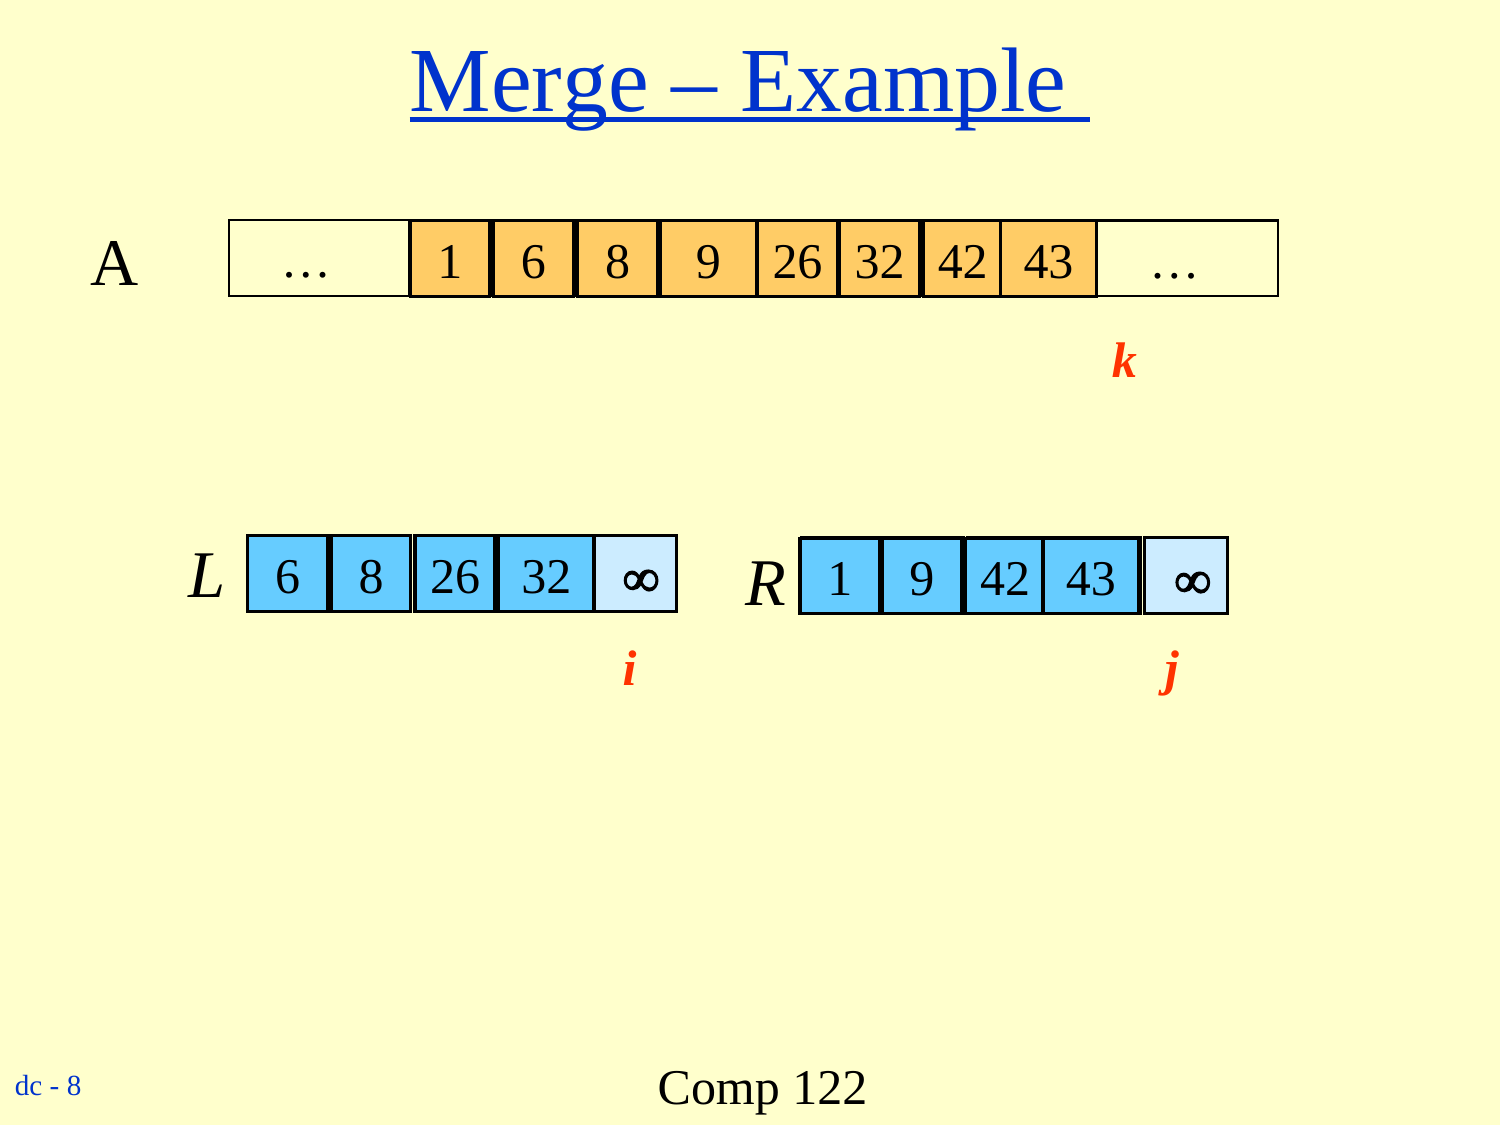

# Merge – Example
A
 …
 6
 8
26
32
 1
 9
42
43
 …
 1
 6
 8
 9
26
32
42
43
 k
 k
 k
 k
 k
 k
k
 k
 k
L
R
 6
 8
26
32
 
 6
 8
26
32
 1
 9
42
43
 
 1
 9
42
43
i
 i
 i
 i
 i
 j
 j
 j
 j
 j